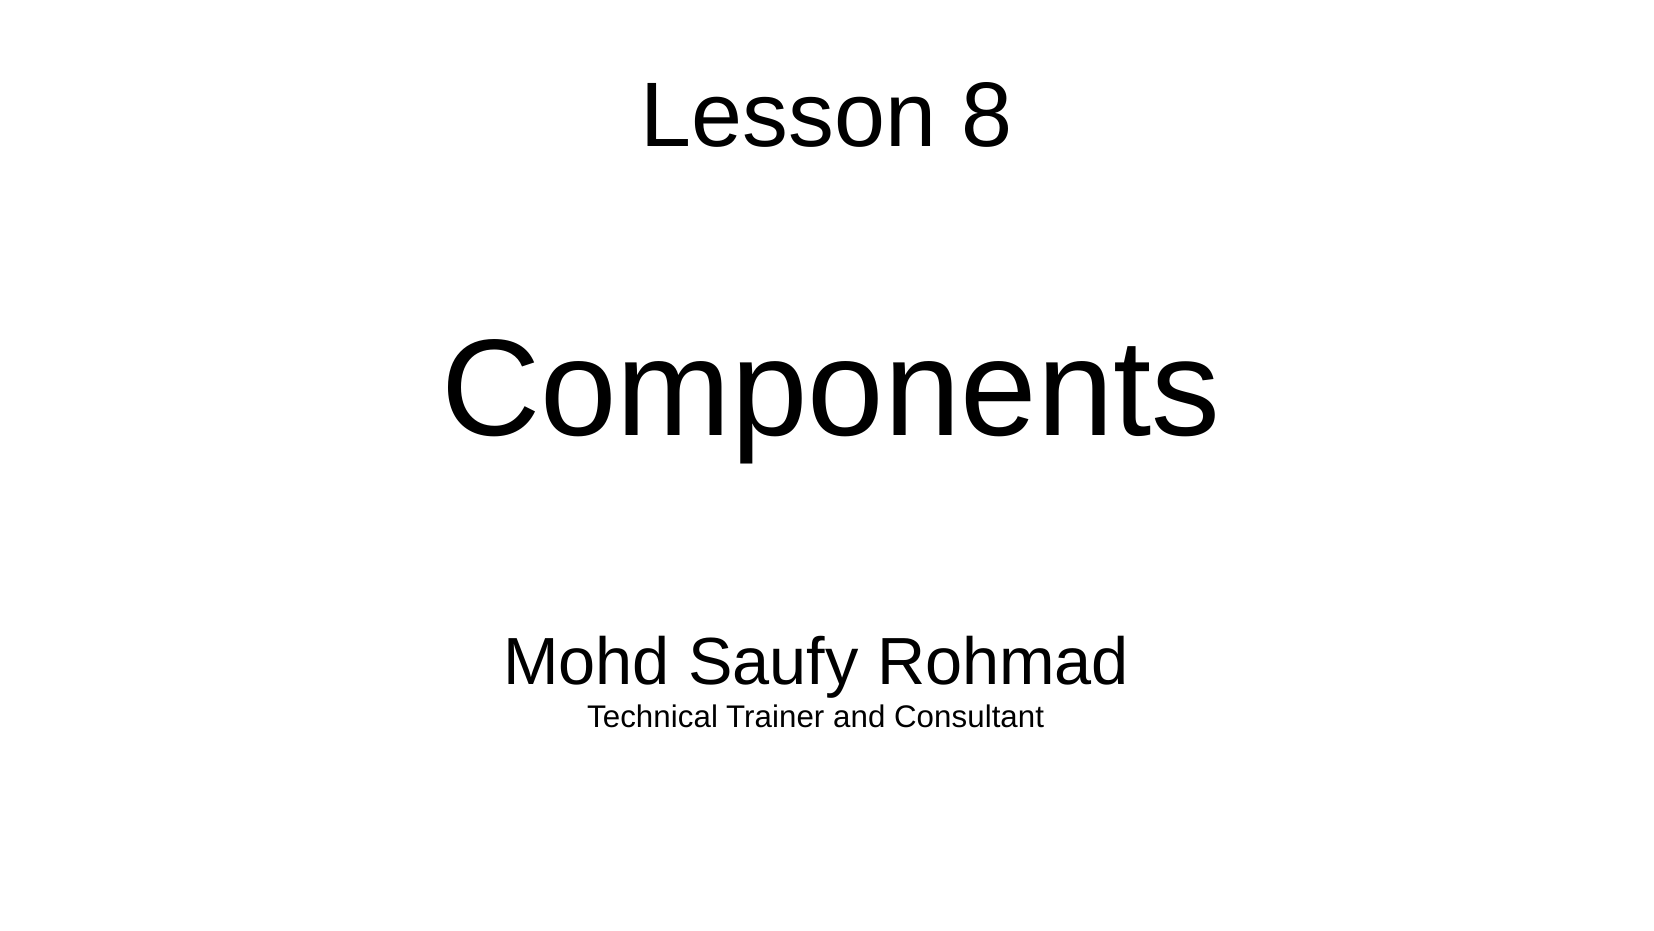

# Lesson 8
Components
Mohd Saufy Rohmad
Technical Trainer and Consultant